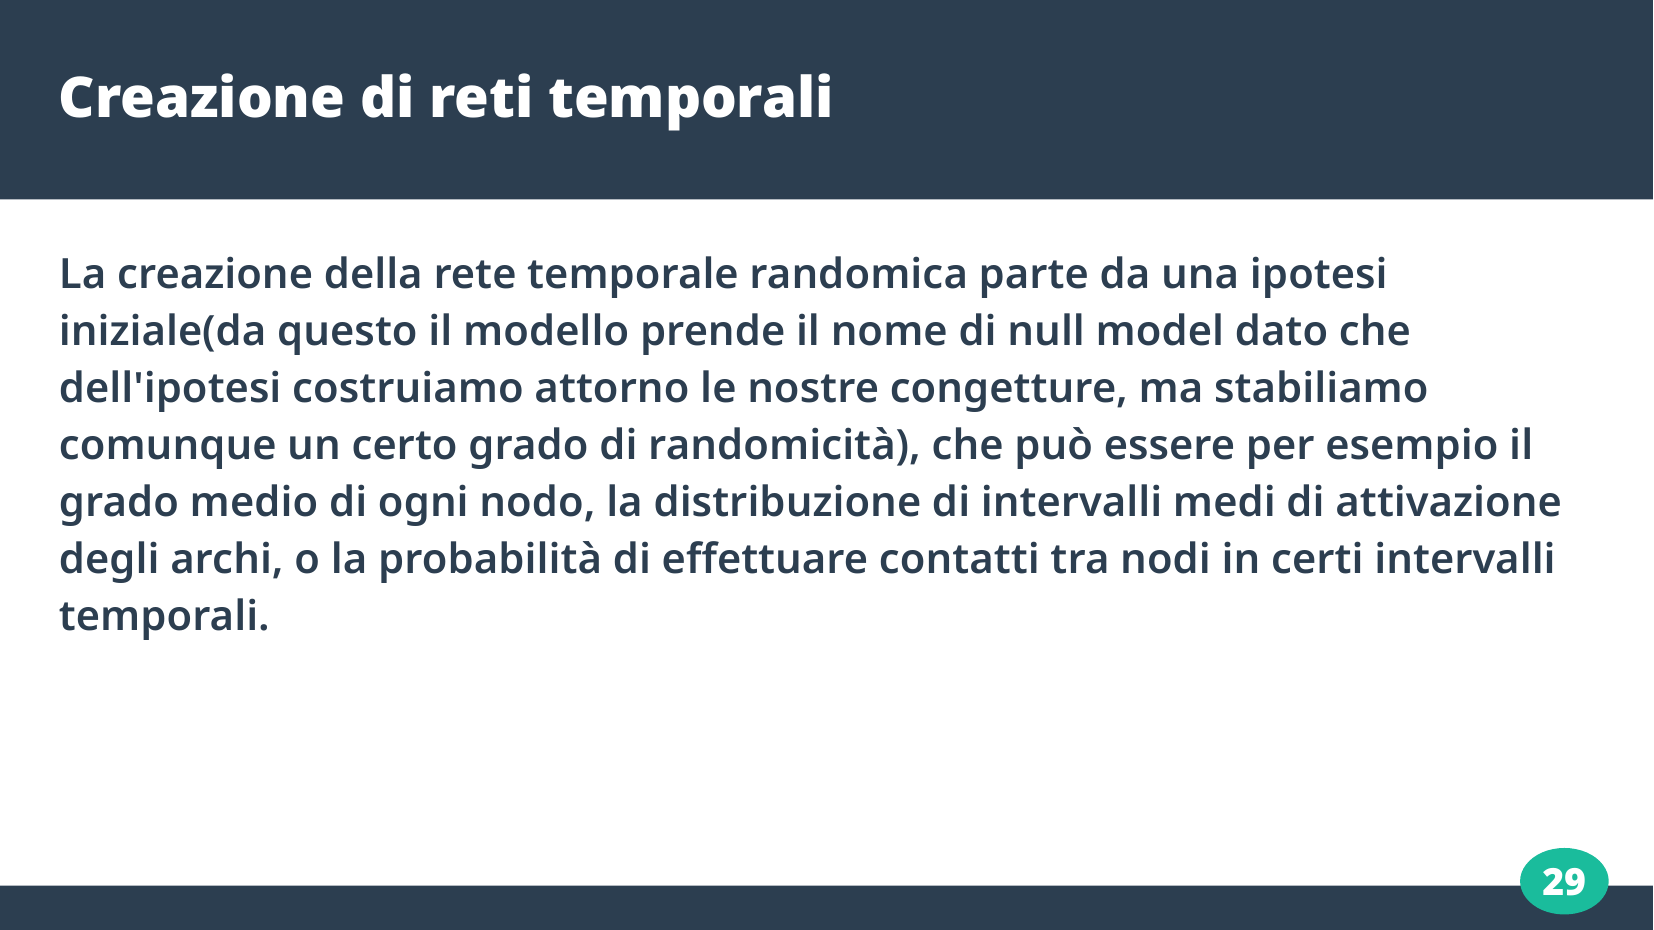

# Creazione di reti temporali
La creazione della rete temporale randomica parte da una ipotesi iniziale(da questo il modello prende il nome di null model dato che dell'ipotesi costruiamo attorno le nostre congetture, ma stabiliamo comunque un certo grado di randomicità), che può essere per esempio il grado medio di ogni nodo, la distribuzione di intervalli medi di attivazione degli archi, o la probabilità di effettuare contatti tra nodi in certi intervalli temporali.
29